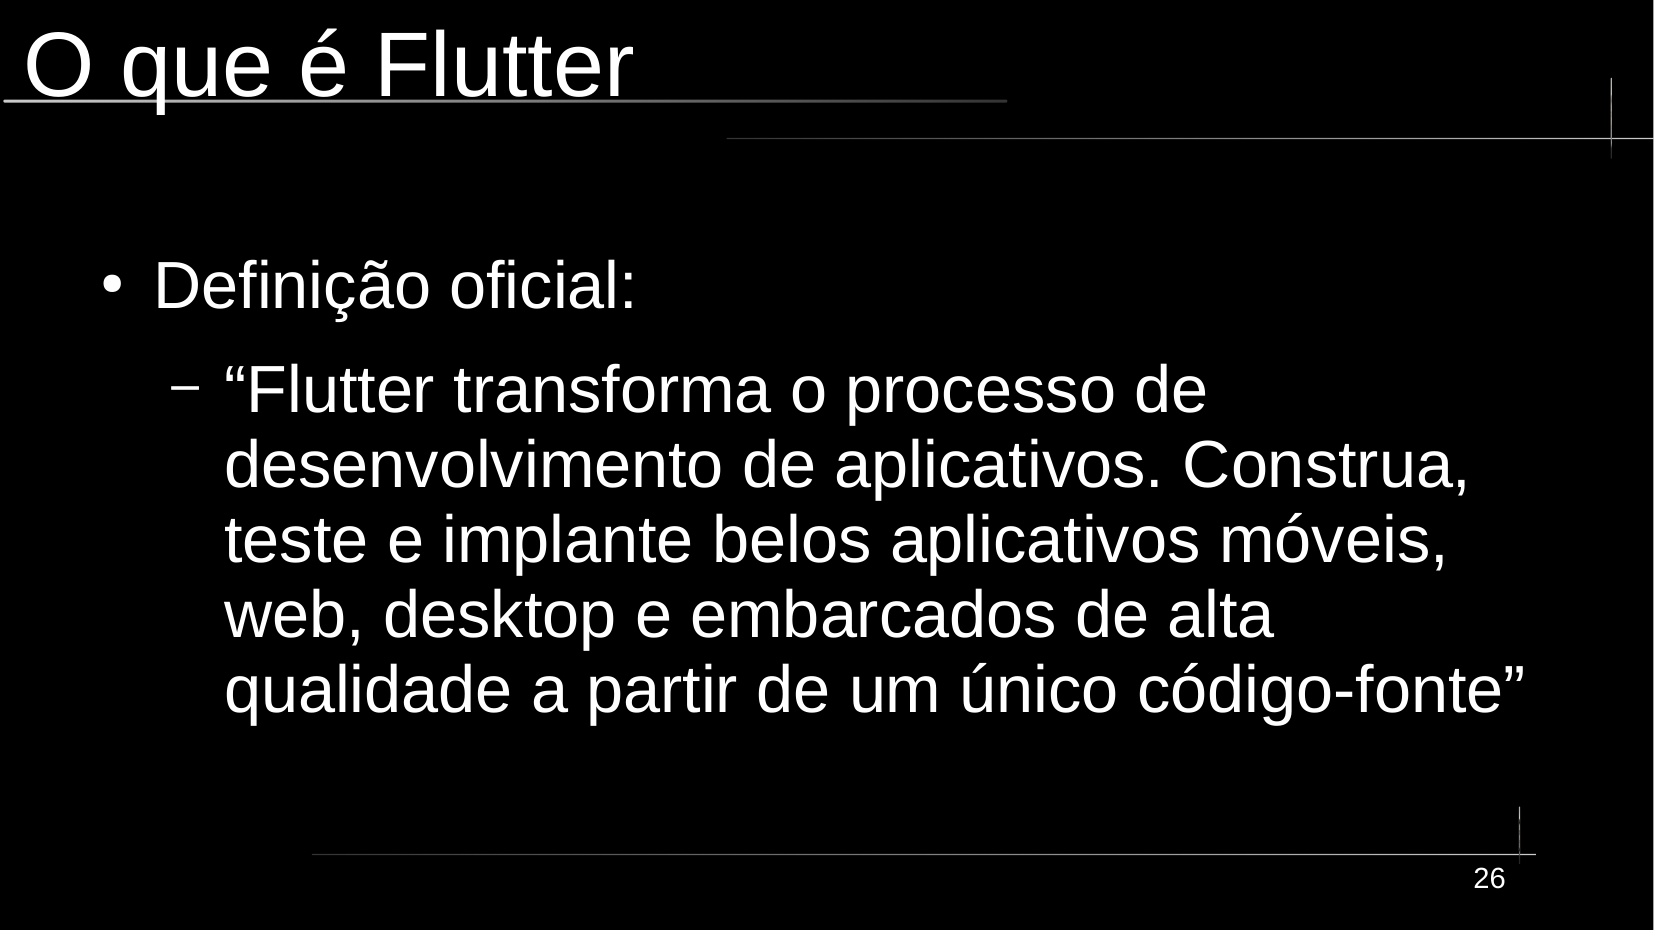

# O que é Flutter
Definição oficial:
“Flutter transforma o processo de desenvolvimento de aplicativos. Construa, teste e implante belos aplicativos móveis, web, desktop e embarcados de alta qualidade a partir de um único código-fonte”
26